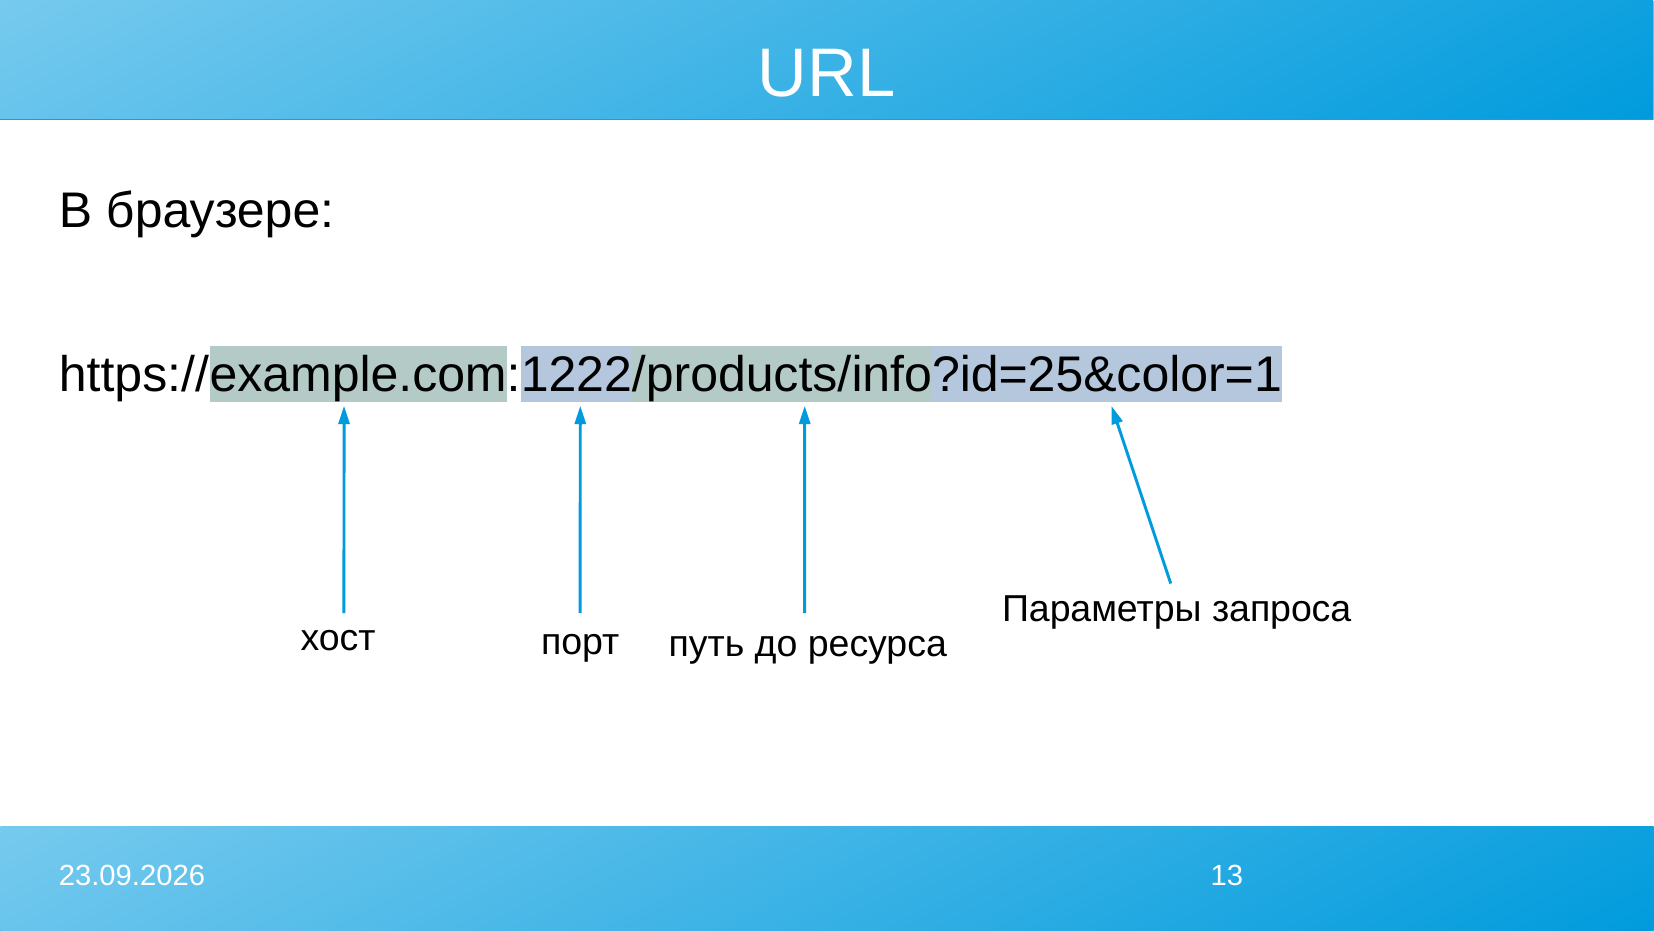

# URL
В браузере:
https://example.com:1222/products/info?id=25&color=1
Параметры запроса
хост
порт
путь до ресурса